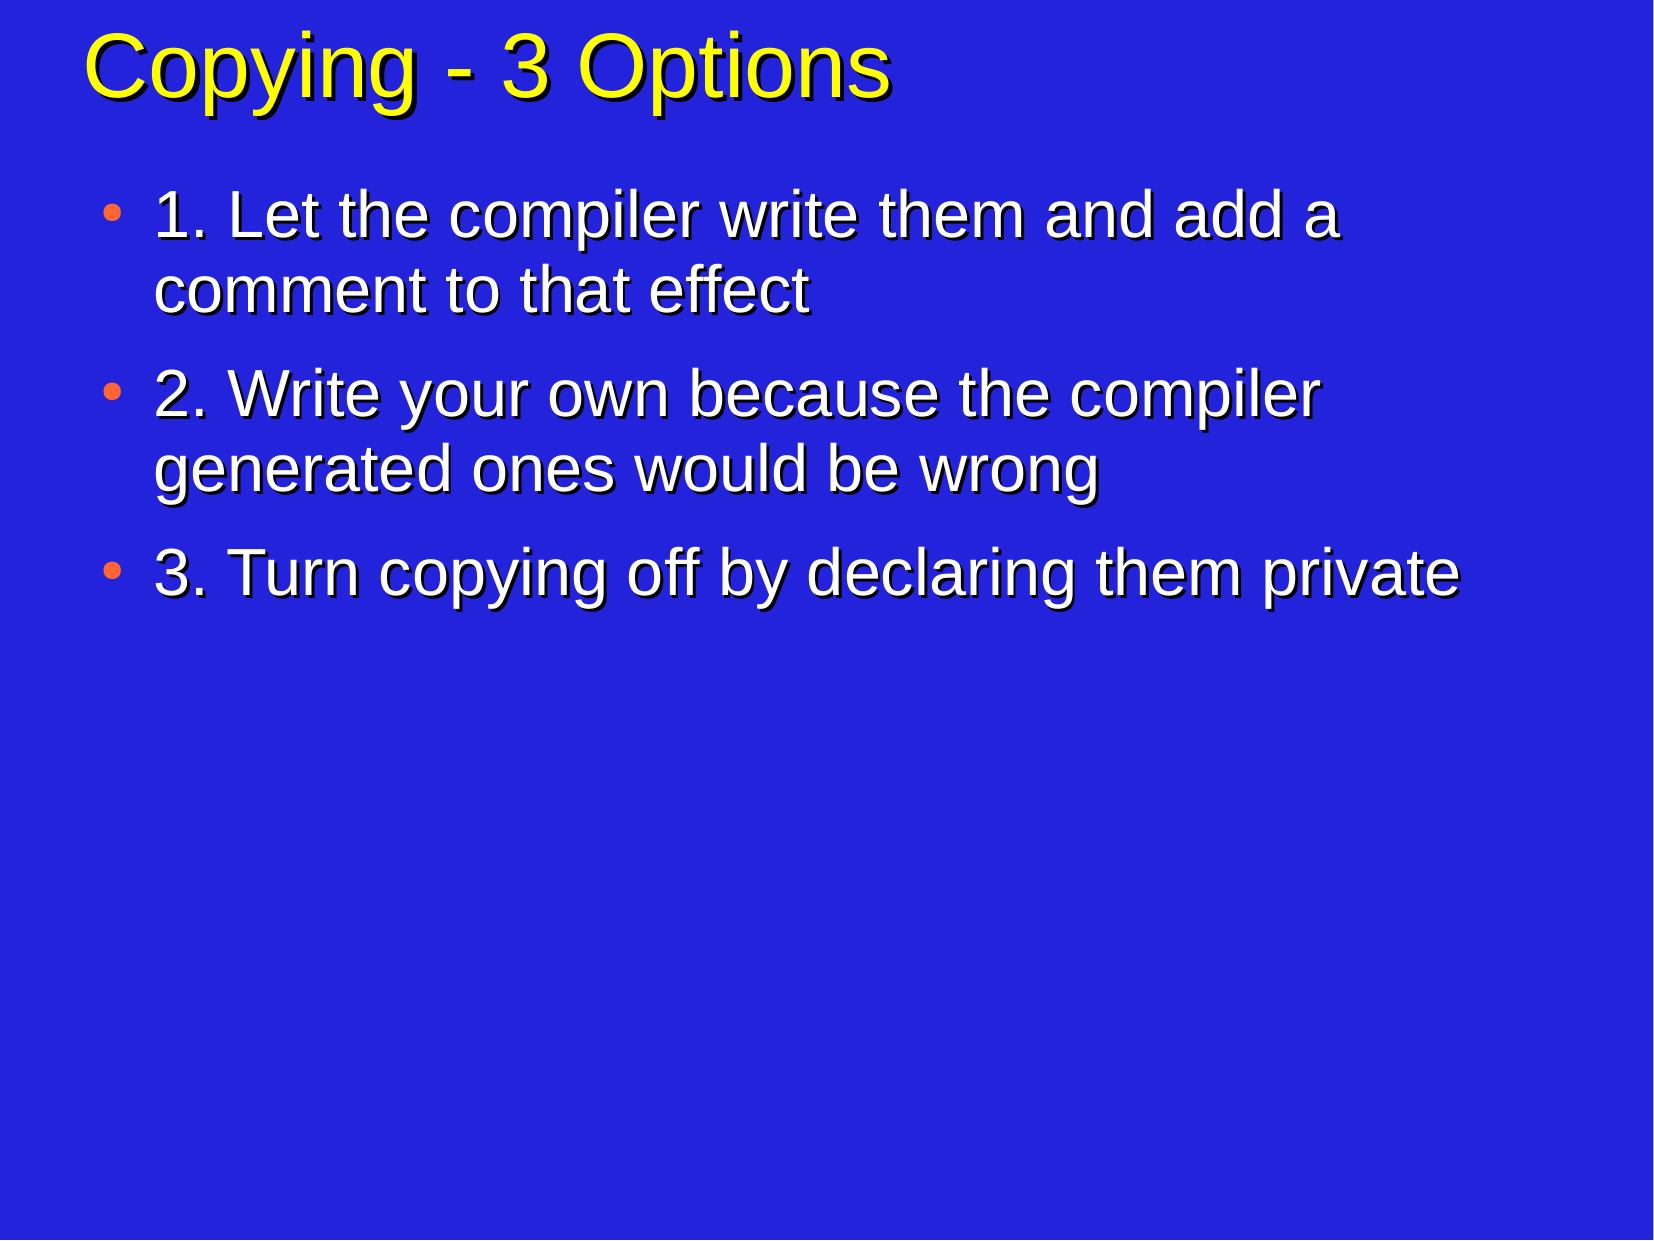

# Copying - 3 Options
1. Let the compiler write them and add a comment to that effect
2. Write your own because the compiler generated ones would be wrong
3. Turn copying off by declaring them private